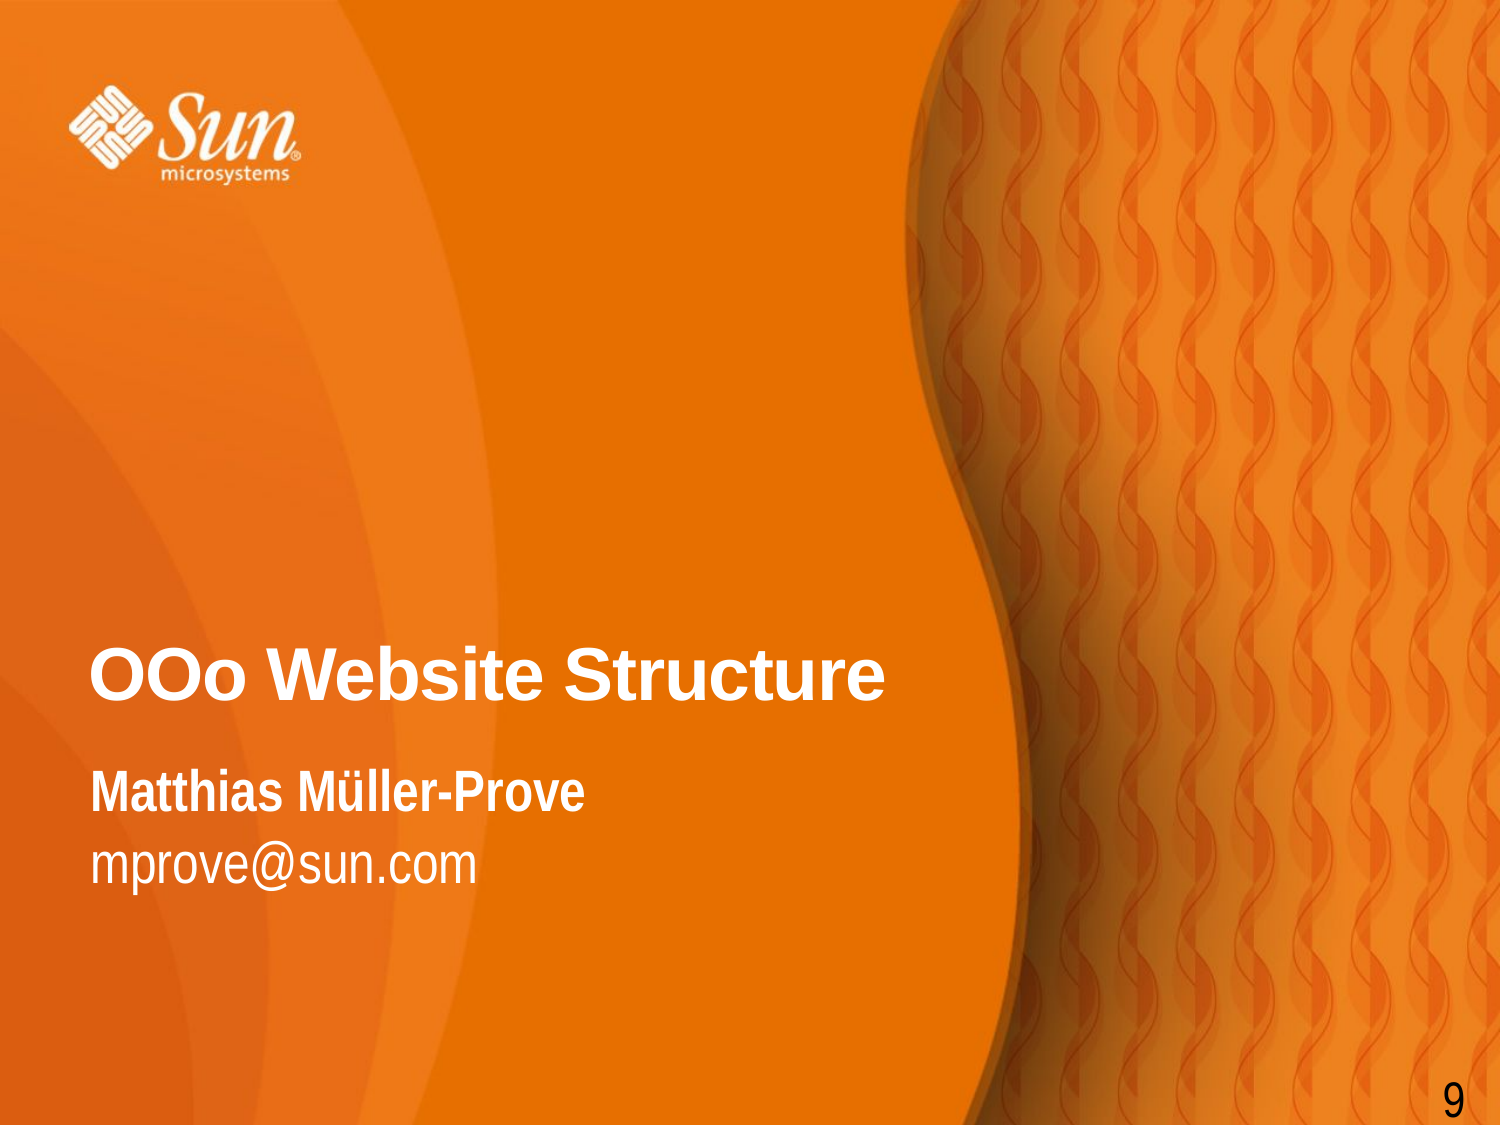

# OOo Website Structure
Matthias Müller-Prove
mprove@sun.com